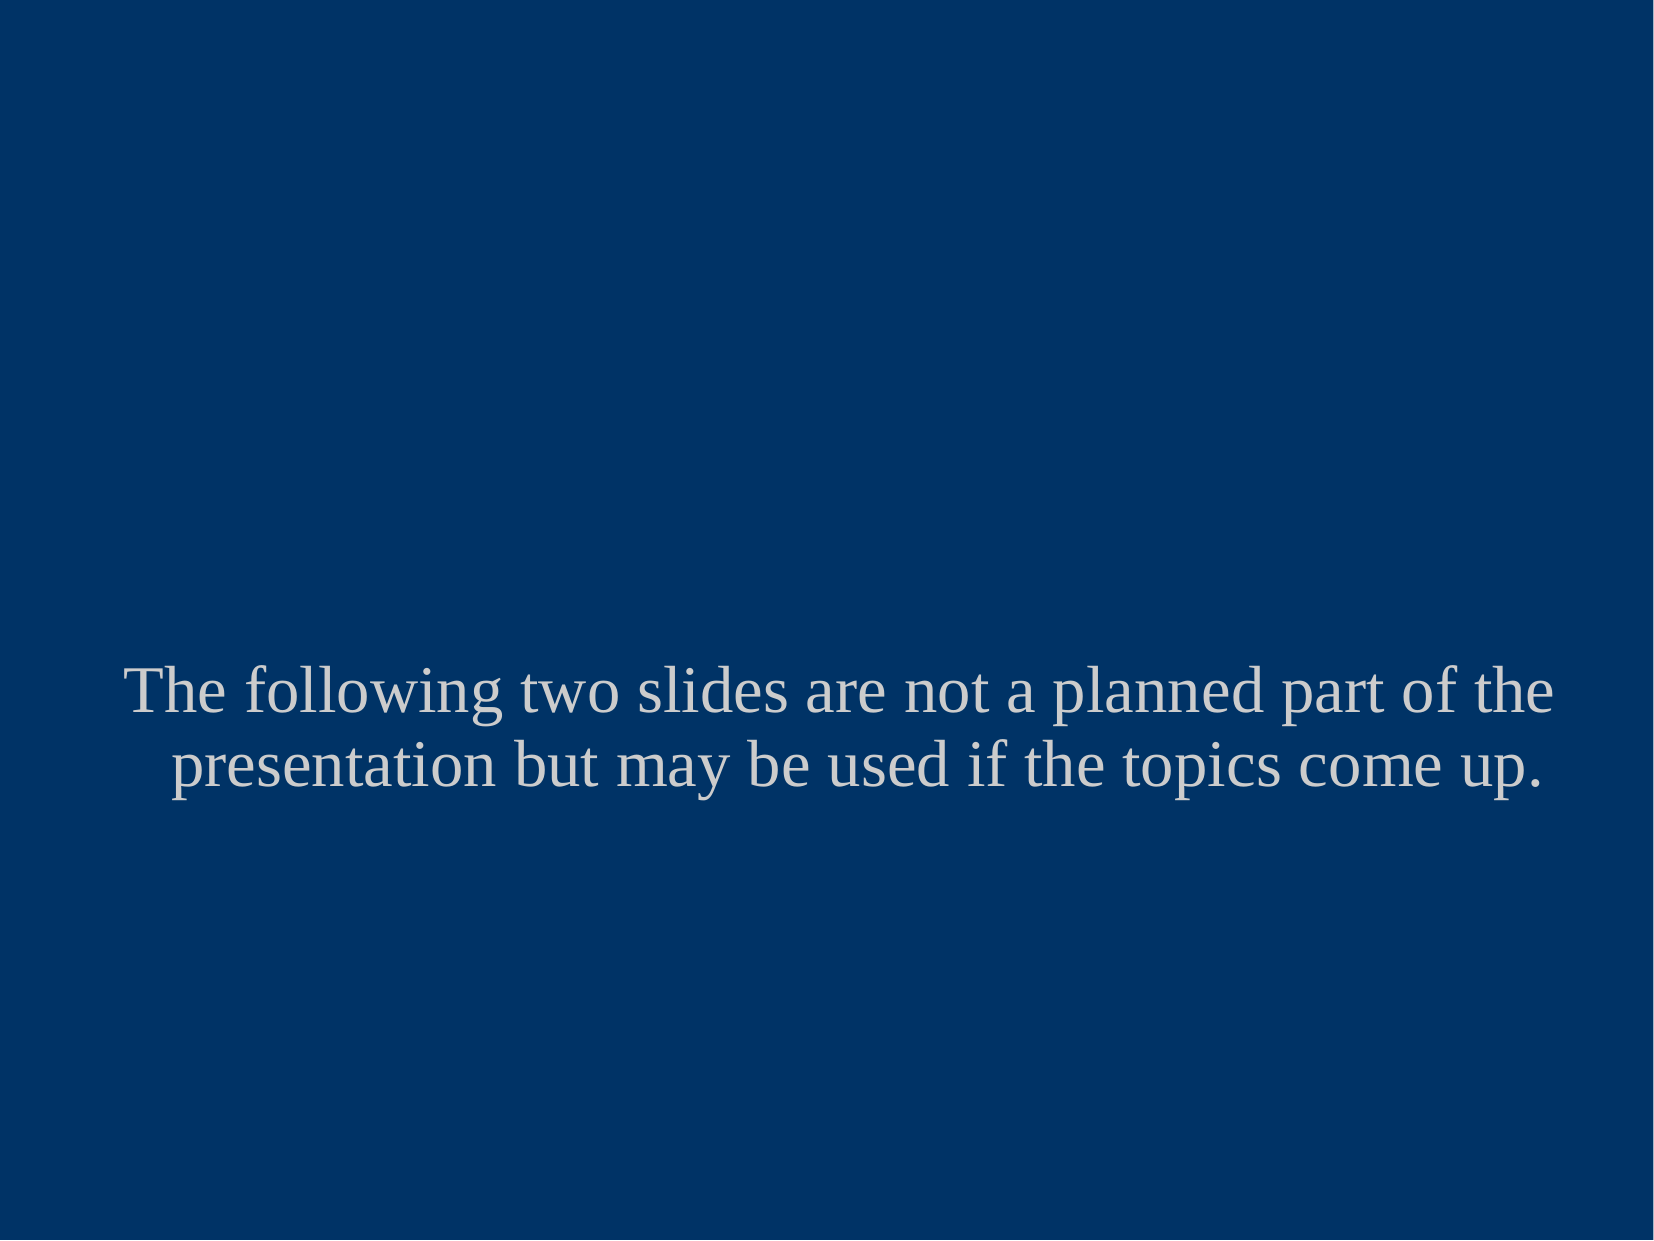

# The following two slides are not a planned part of the presentation but may be used if the topics come up.